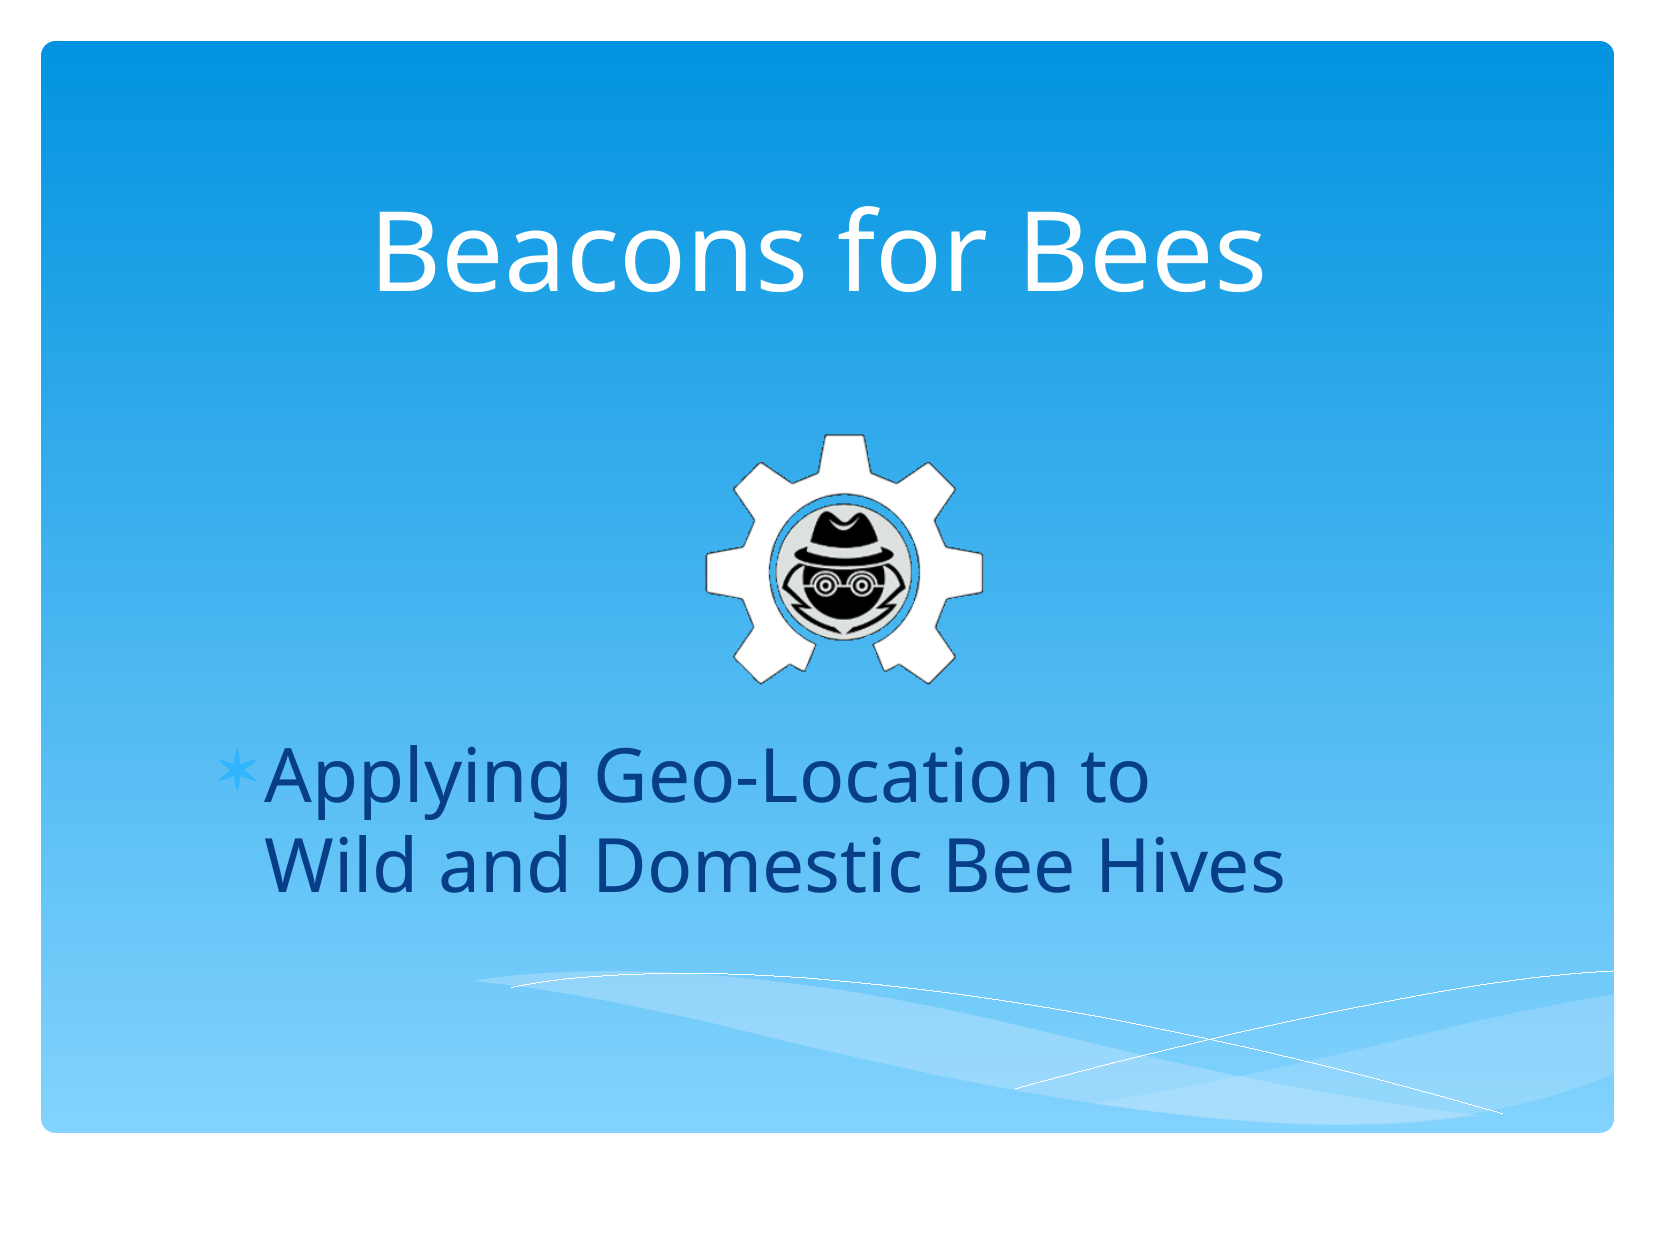

# Beacons for Bees
Applying Geo-Location to
Wild and Domestic Bee Hives